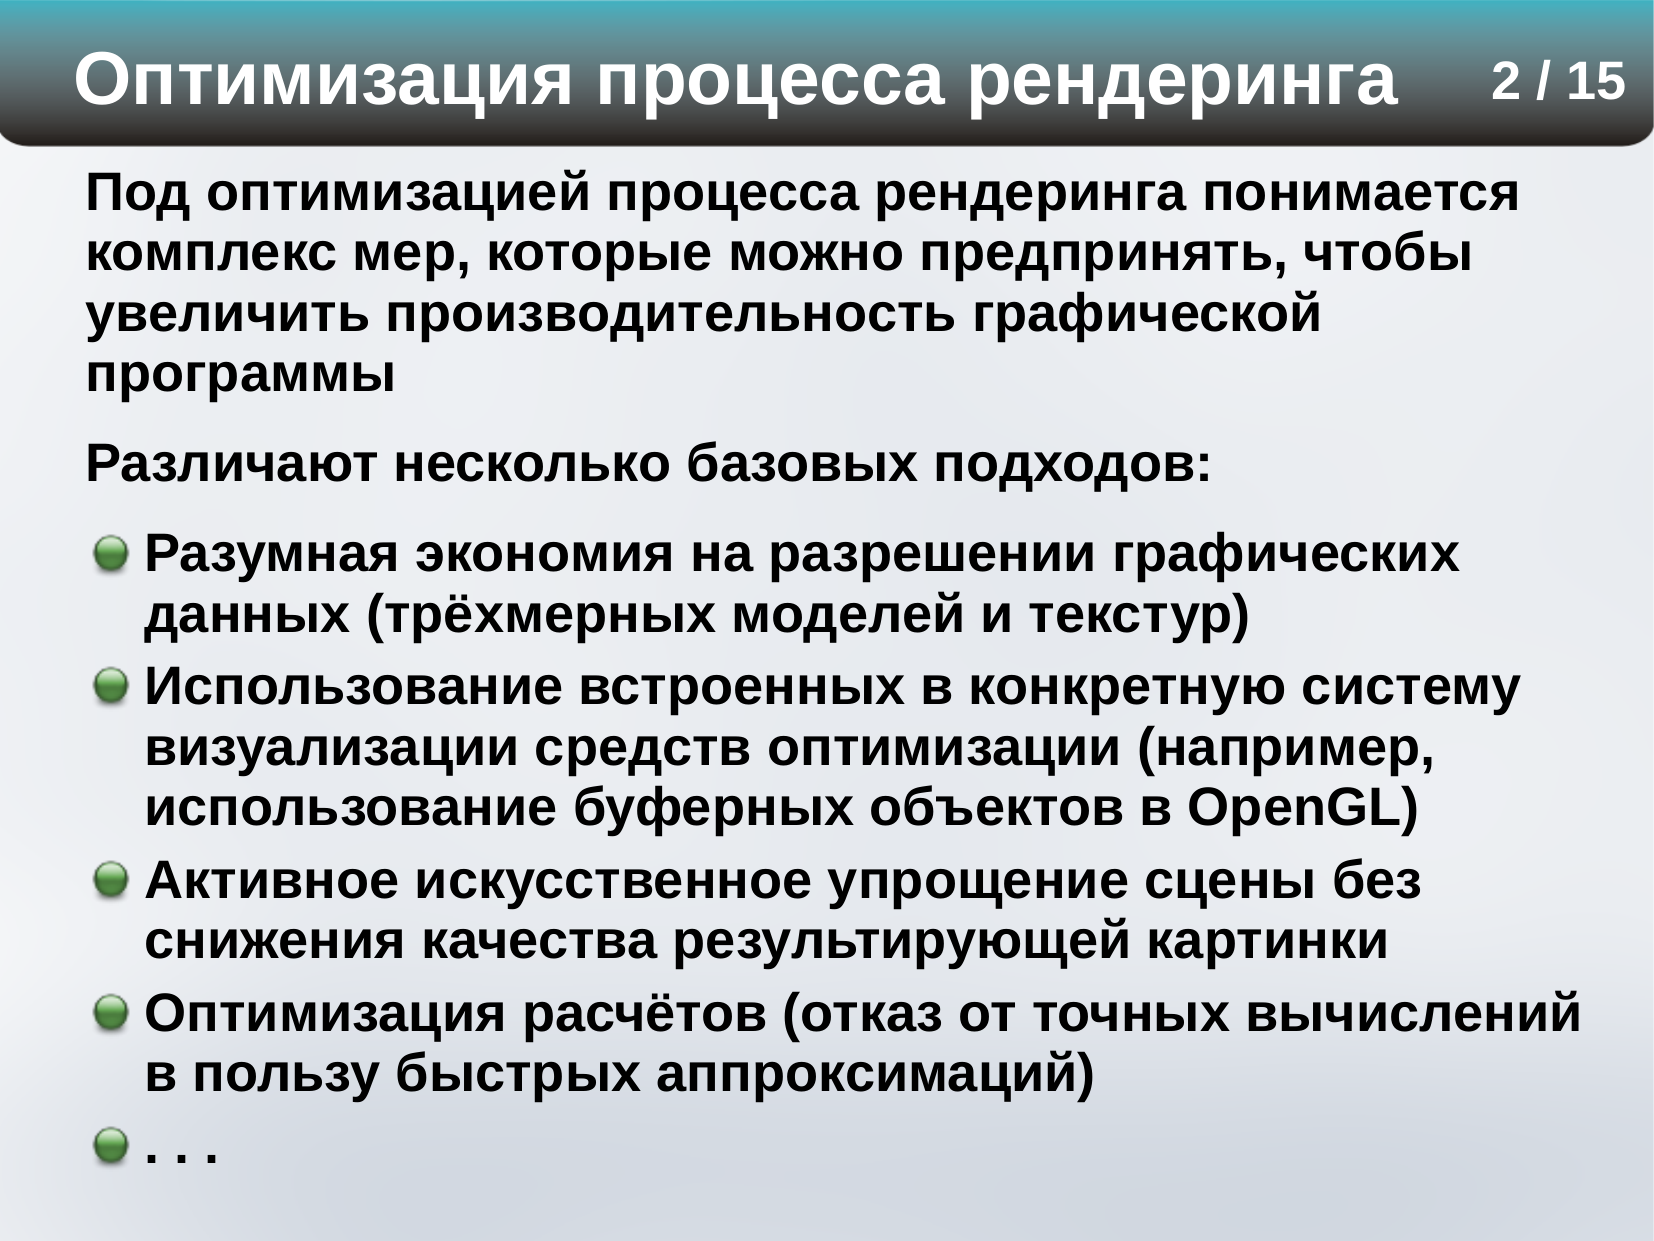

Оптимизация процесса рендеринга
Под оптимизацией процесса рендеринга понимается комплекс мер, которые можно предпринять, чтобы увеличить производительность графической программы
Различают несколько базовых подходов:
Разумная экономия на разрешении графических данных (трёхмерных моделей и текстур)
Использование встроенных в конкретную систему визуализации средств оптимизации (например, использование буферных объектов в OpenGL)
Активное искусственное упрощение сцены без снижения качества результирующей картинки
Оптимизация расчётов (отказ от точных вычислений в пользу быстрых аппроксимаций)
. . .